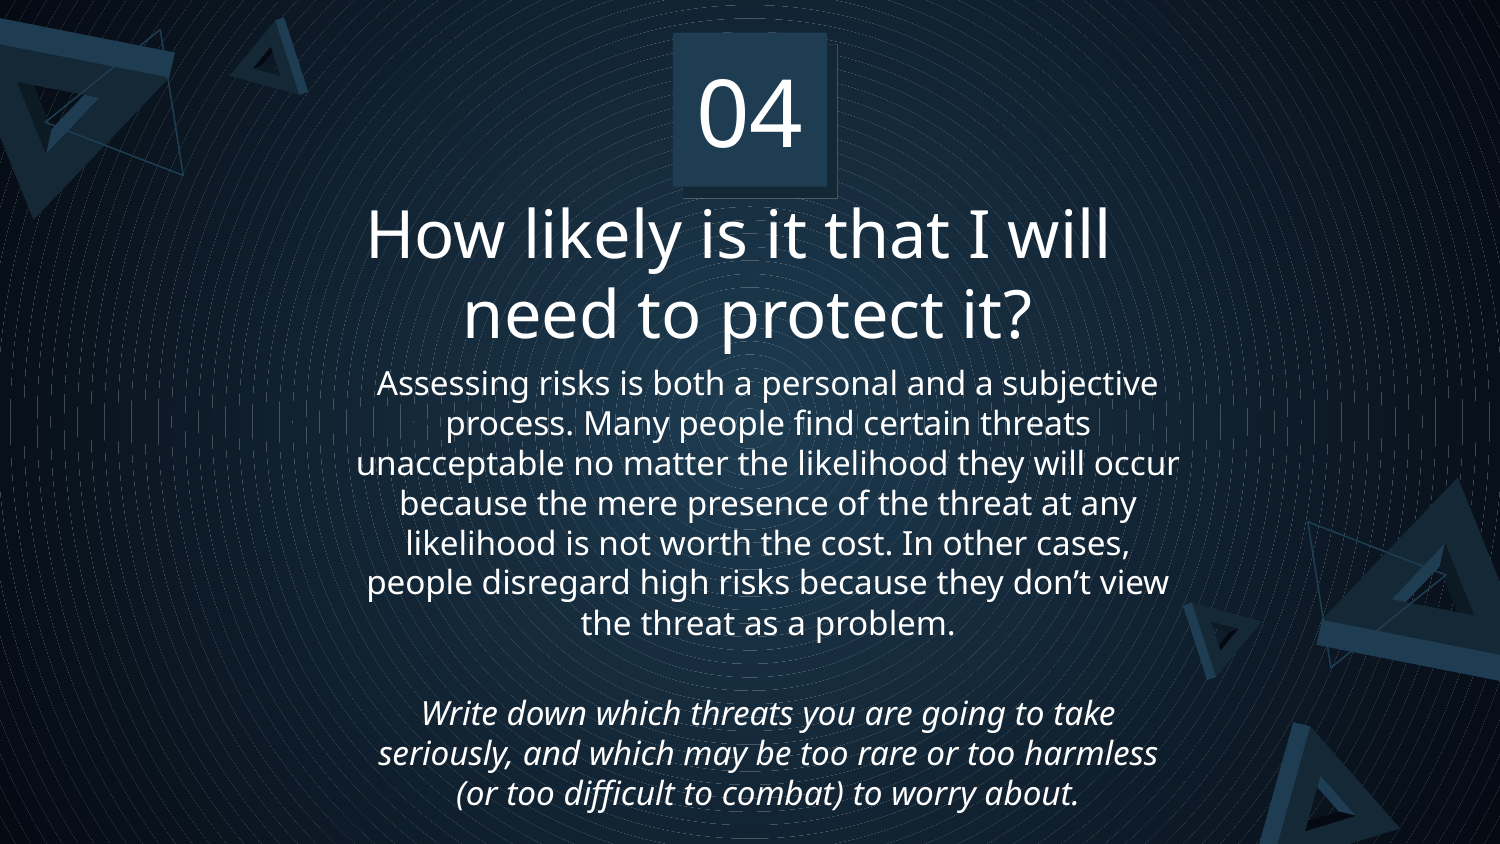

04
# How likely is it that I will need to protect it?
Assessing risks is both a personal and a subjective process. Many people find certain threats unacceptable no matter the likelihood they will occur because the mere presence of the threat at any likelihood is not worth the cost. In other cases, people disregard high risks because they don’t view the threat as a problem.
Write down which threats you are going to take seriously, and which may be too rare or too harmless (or too difficult to combat) to worry about.